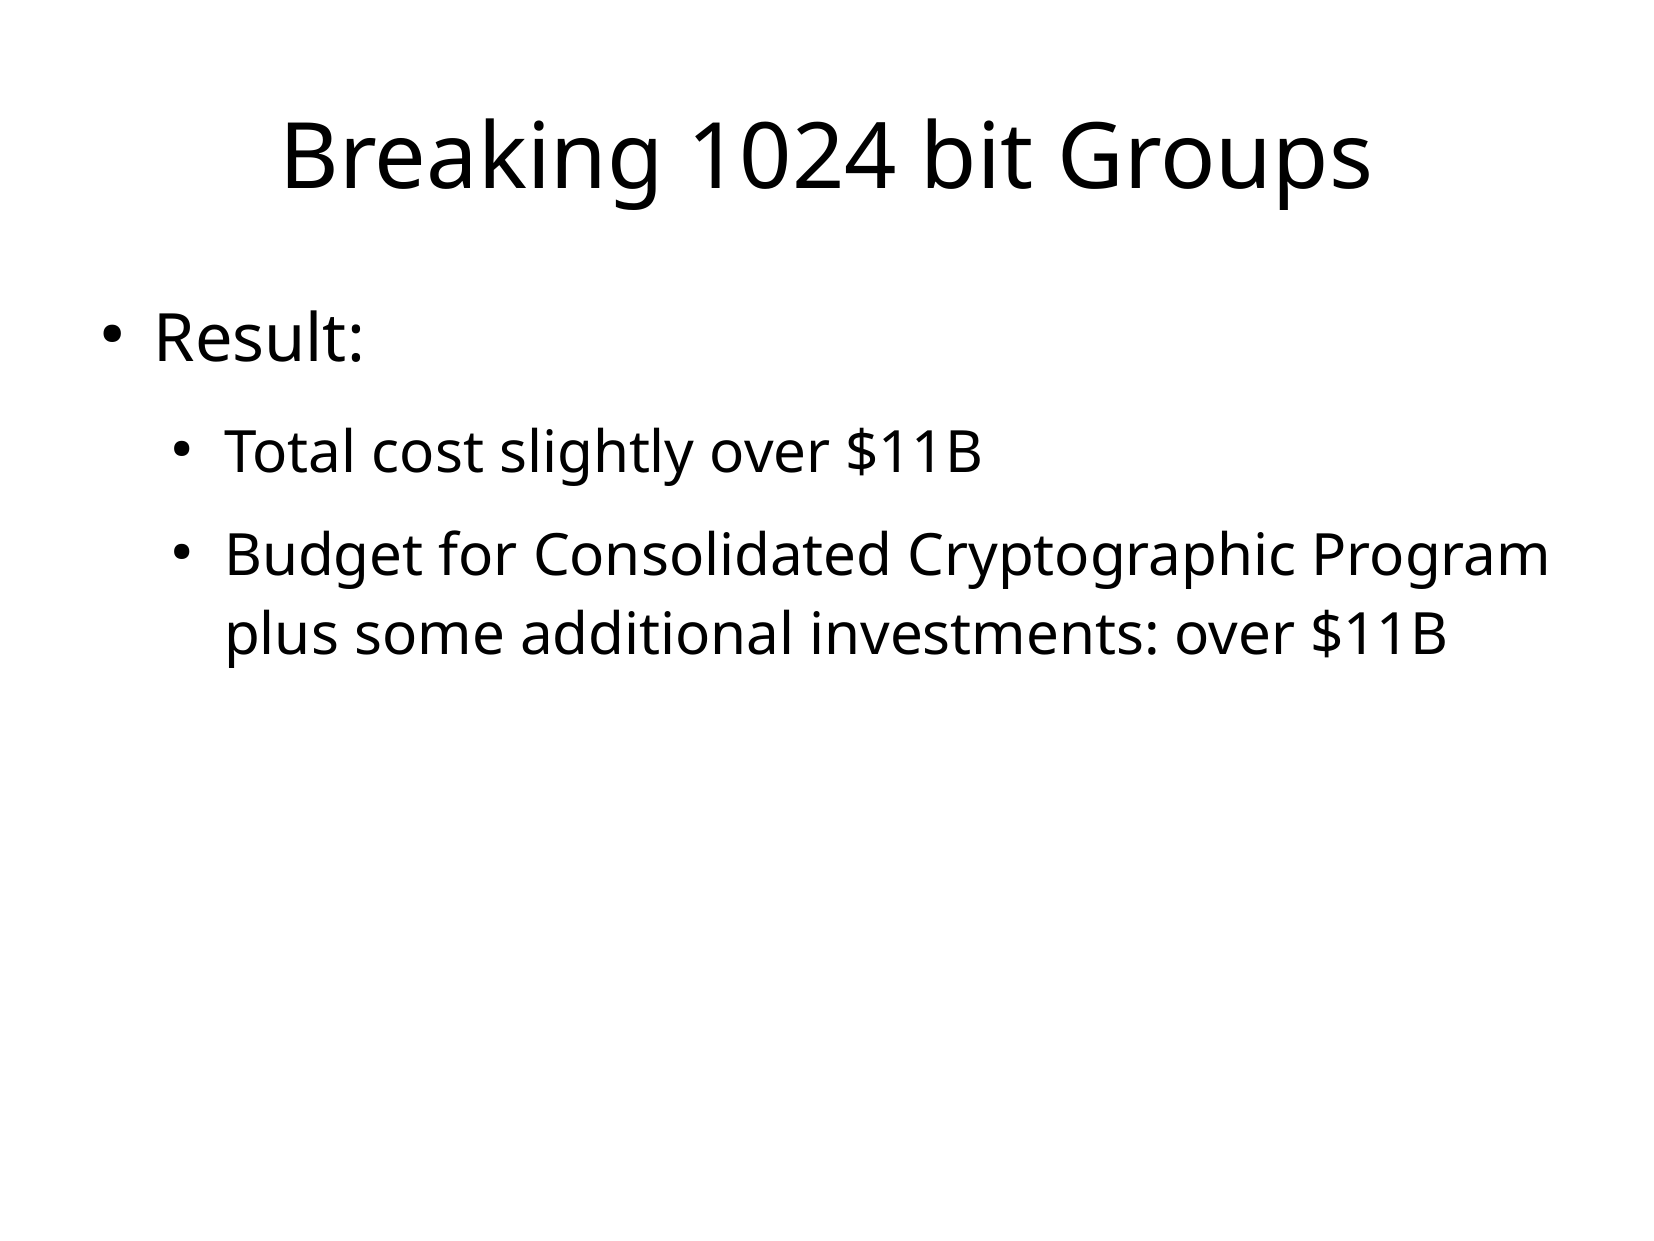

# Breaking 1024 bit Groups
Result:
Total cost slightly over $11B
Budget for Consolidated Cryptographic Program plus some additional investments: over $11B